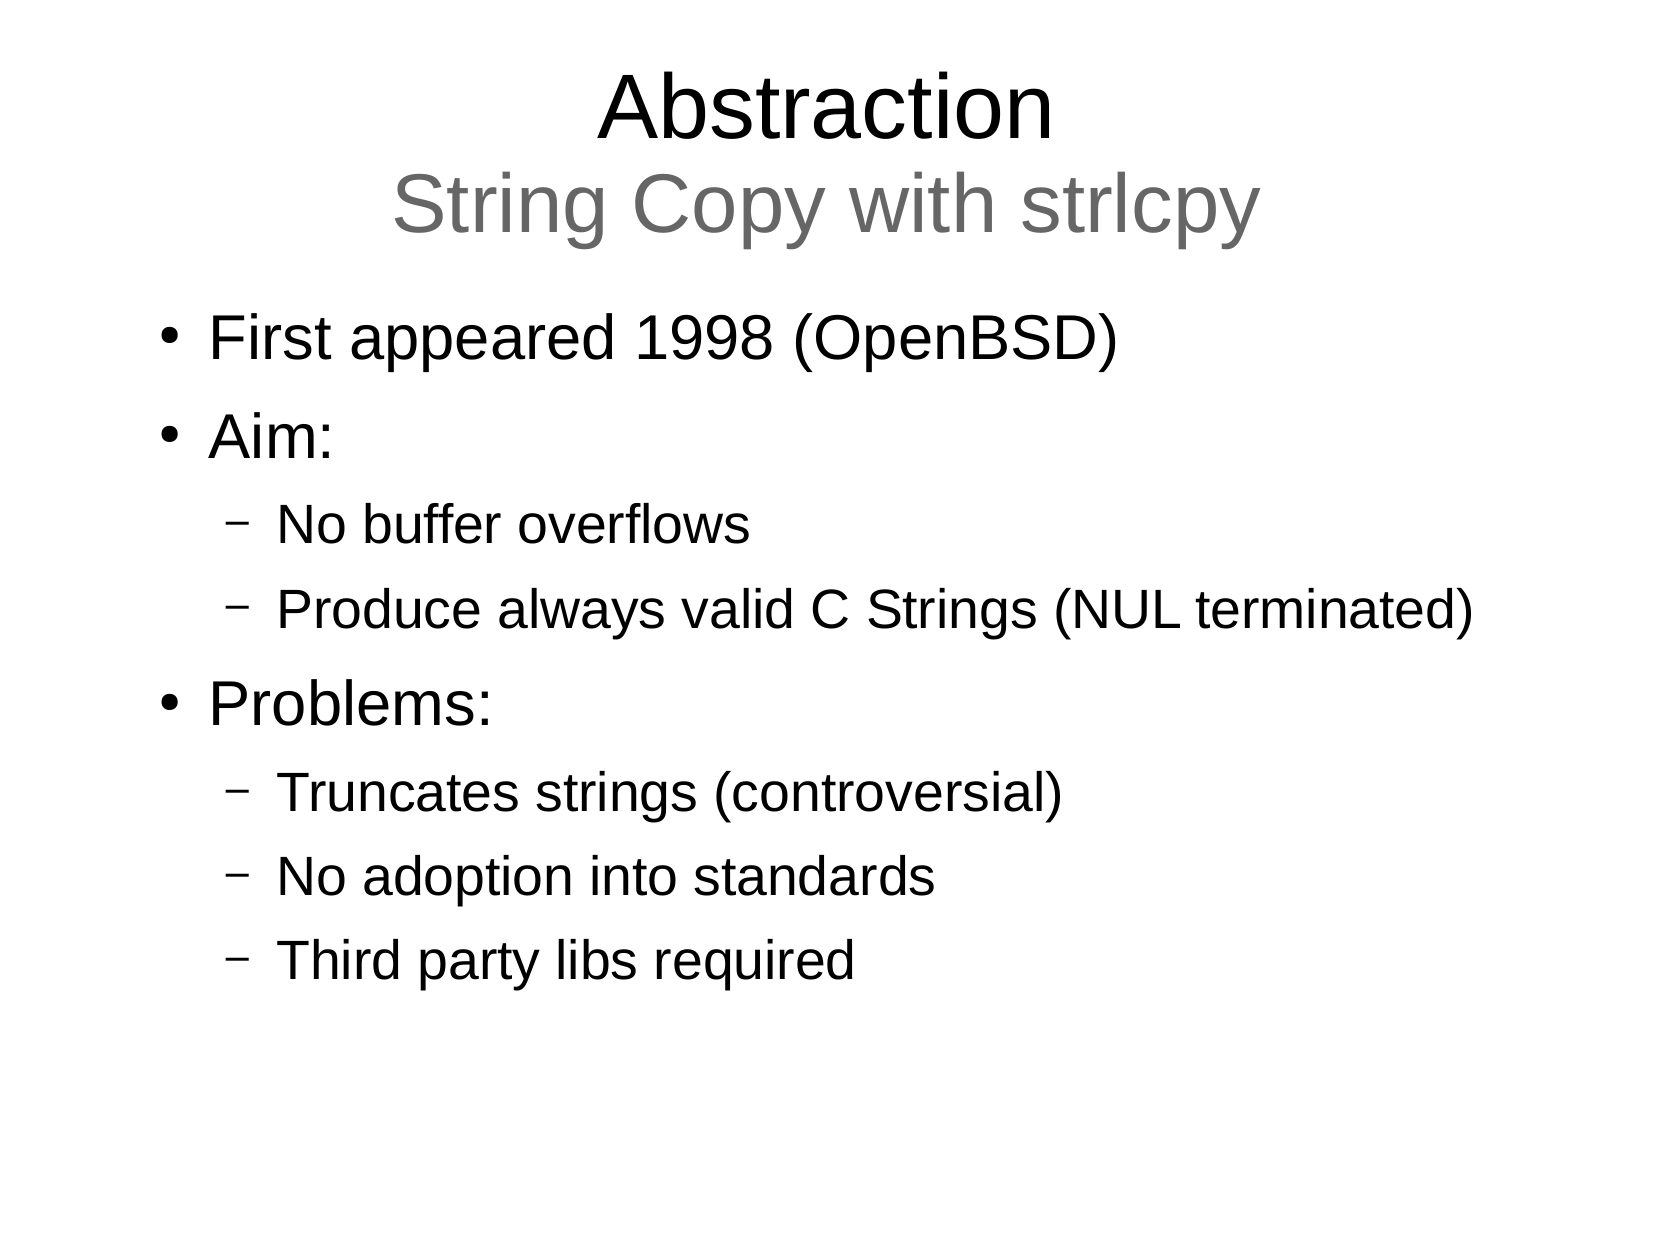

# Abstraction String Copy with strlcpy
First appeared 1998 (OpenBSD)
Aim:
No buffer overflows
Produce always valid C Strings (NUL terminated)
Problems:
Truncates strings (controversial)
No adoption into standards
Third party libs required